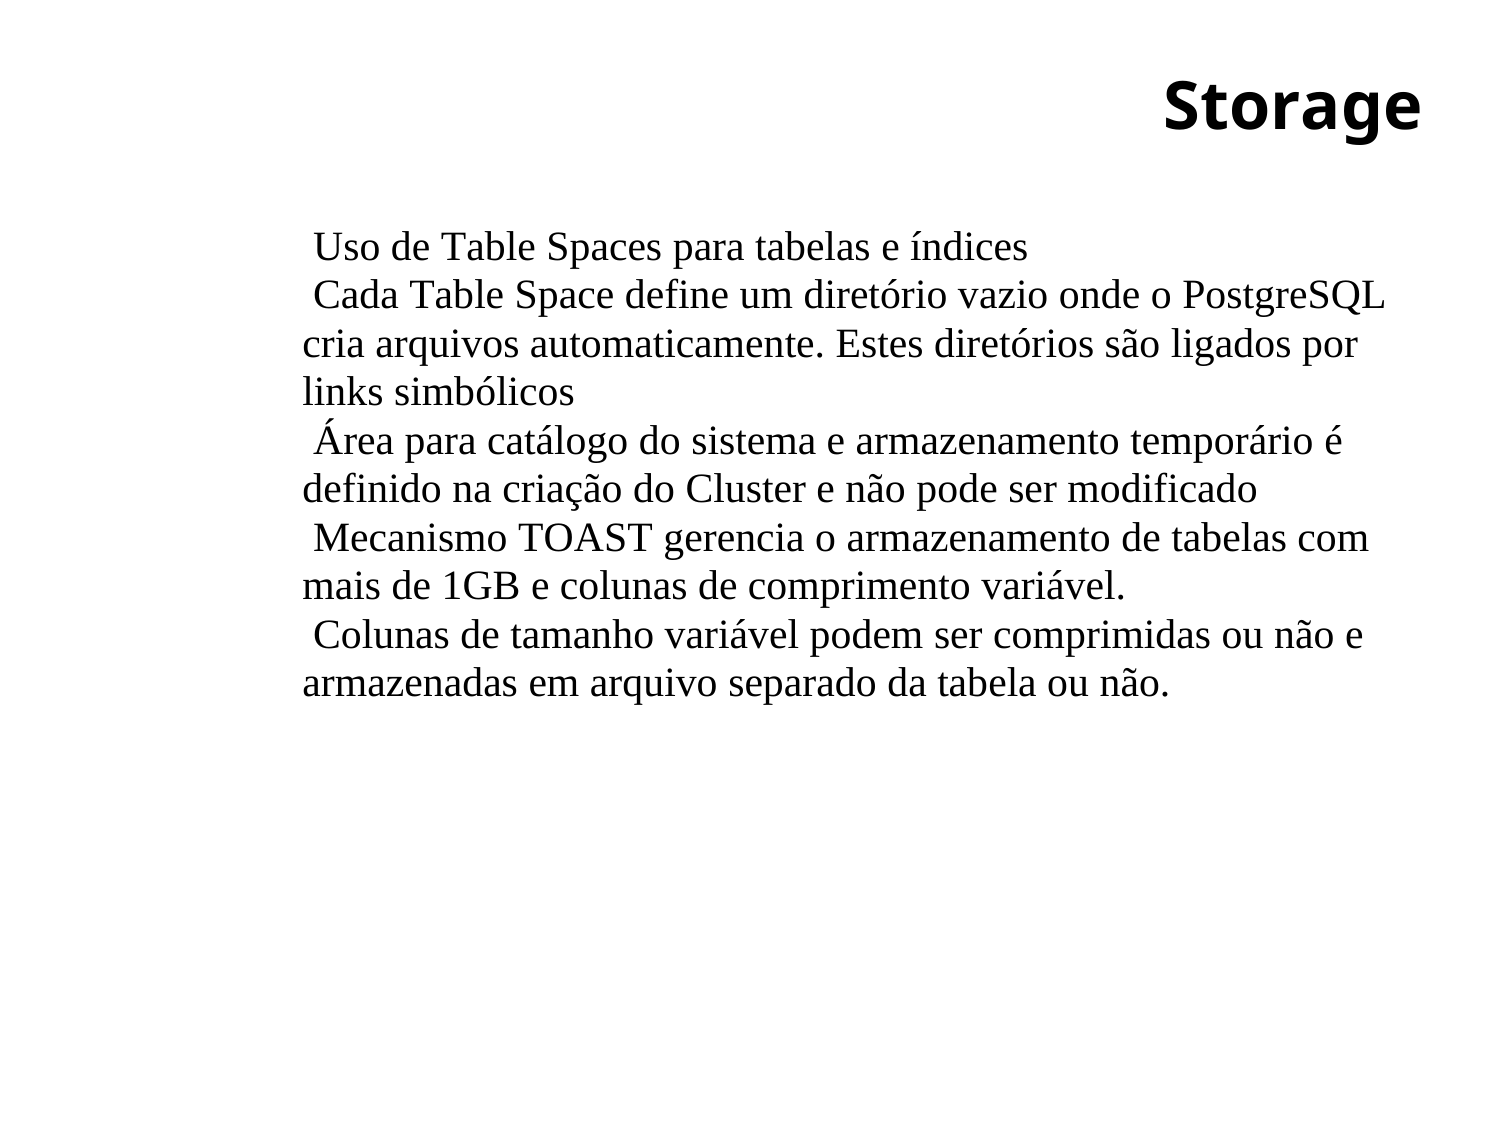

Storage
 Uso de Table Spaces para tabelas e índices
 Cada Table Space define um diretório vazio onde o PostgreSQL cria arquivos automaticamente. Estes diretórios são ligados por links simbólicos
 Área para catálogo do sistema e armazenamento temporário é definido na criação do Cluster e não pode ser modificado
 Mecanismo TOAST gerencia o armazenamento de tabelas com mais de 1GB e colunas de comprimento variável.
 Colunas de tamanho variável podem ser comprimidas ou não e armazenadas em arquivo separado da tabela ou não.